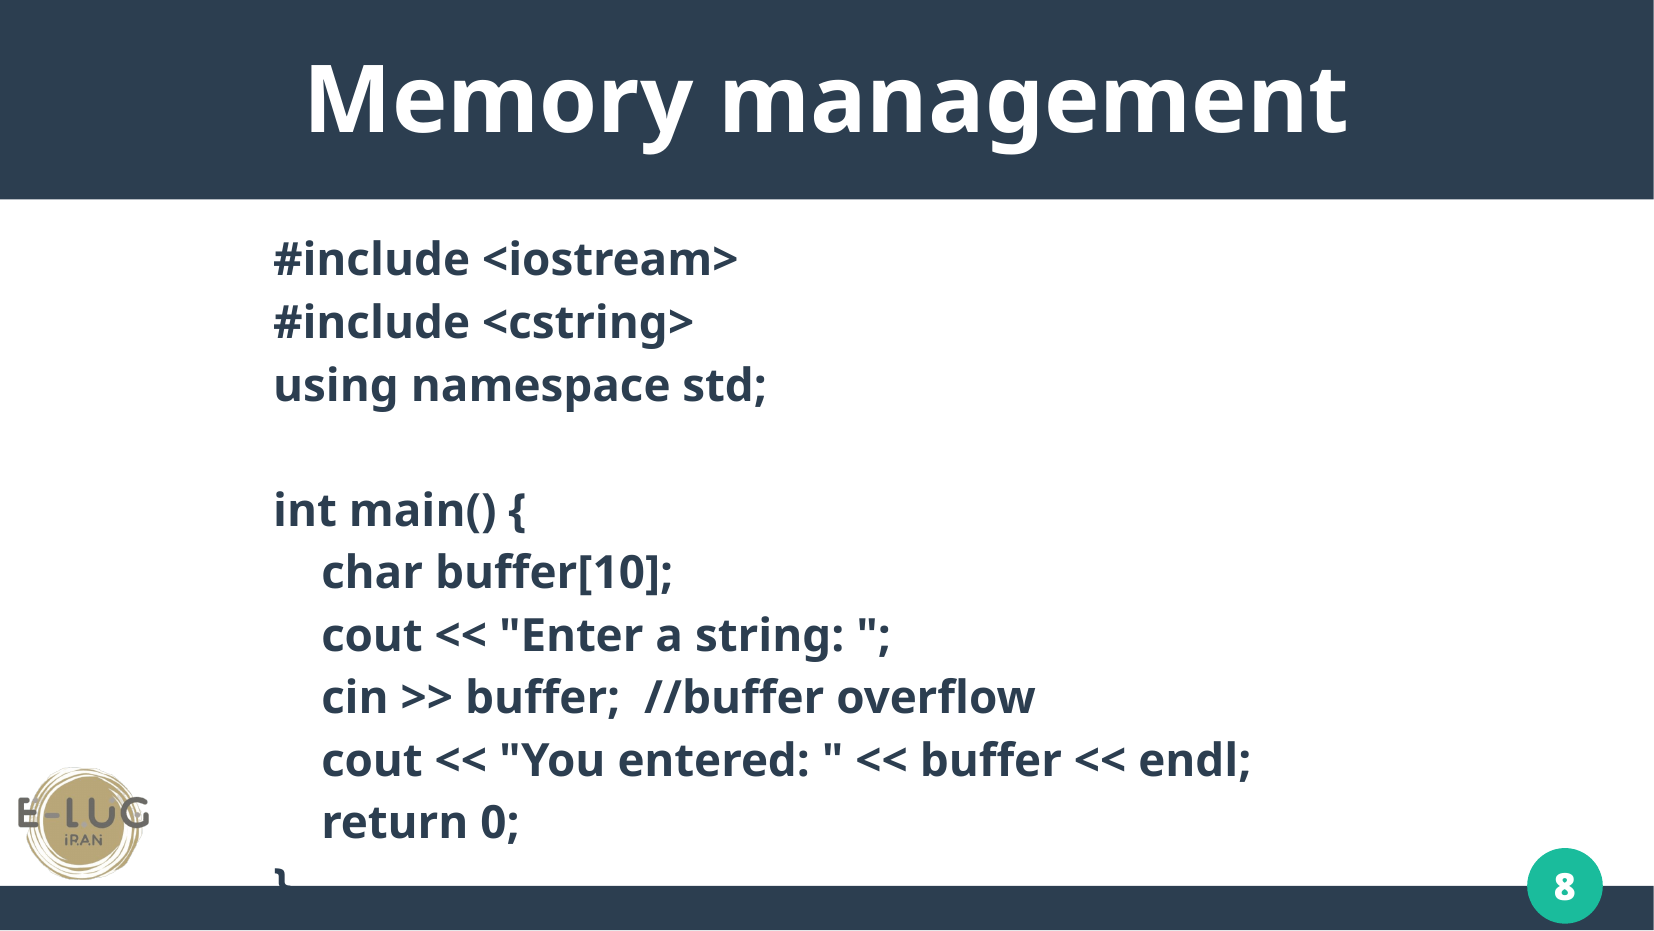

# Memory management
#include <iostream>
#include <cstring>
using namespace std;
int main() {
 char buffer[10];
 cout << "Enter a string: ";
 cin >> buffer; //buffer overflow
 cout << "You entered: " << buffer << endl;
 return 0;
}